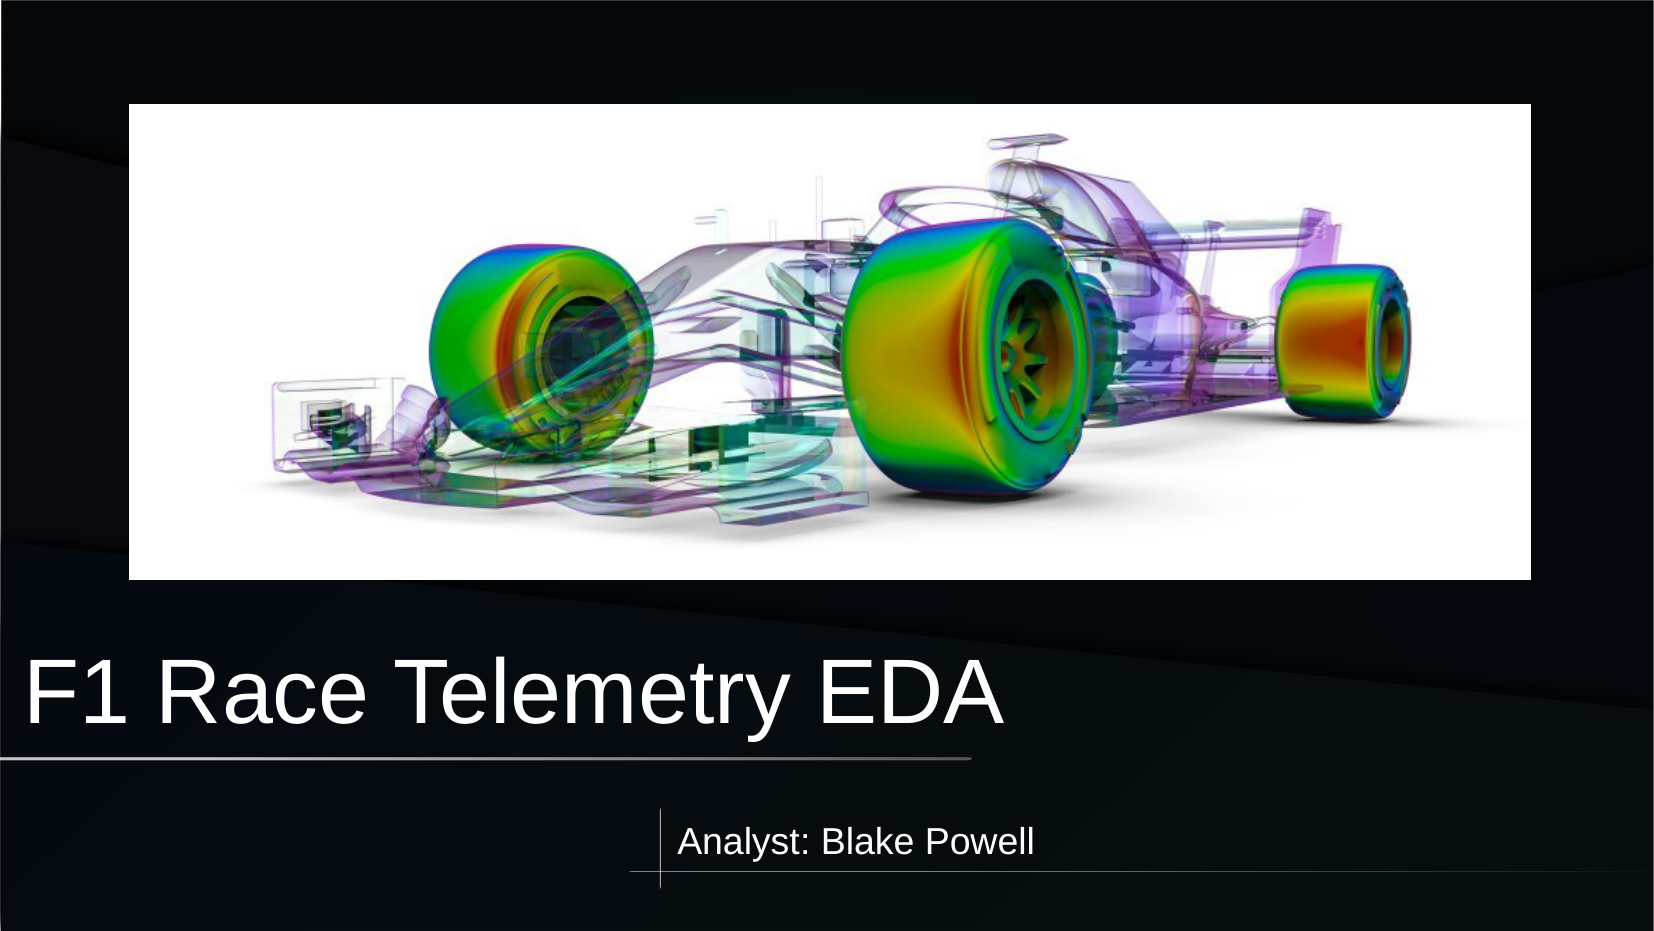

# F1 Race Telemetry EDA
Analyst: Blake Powell